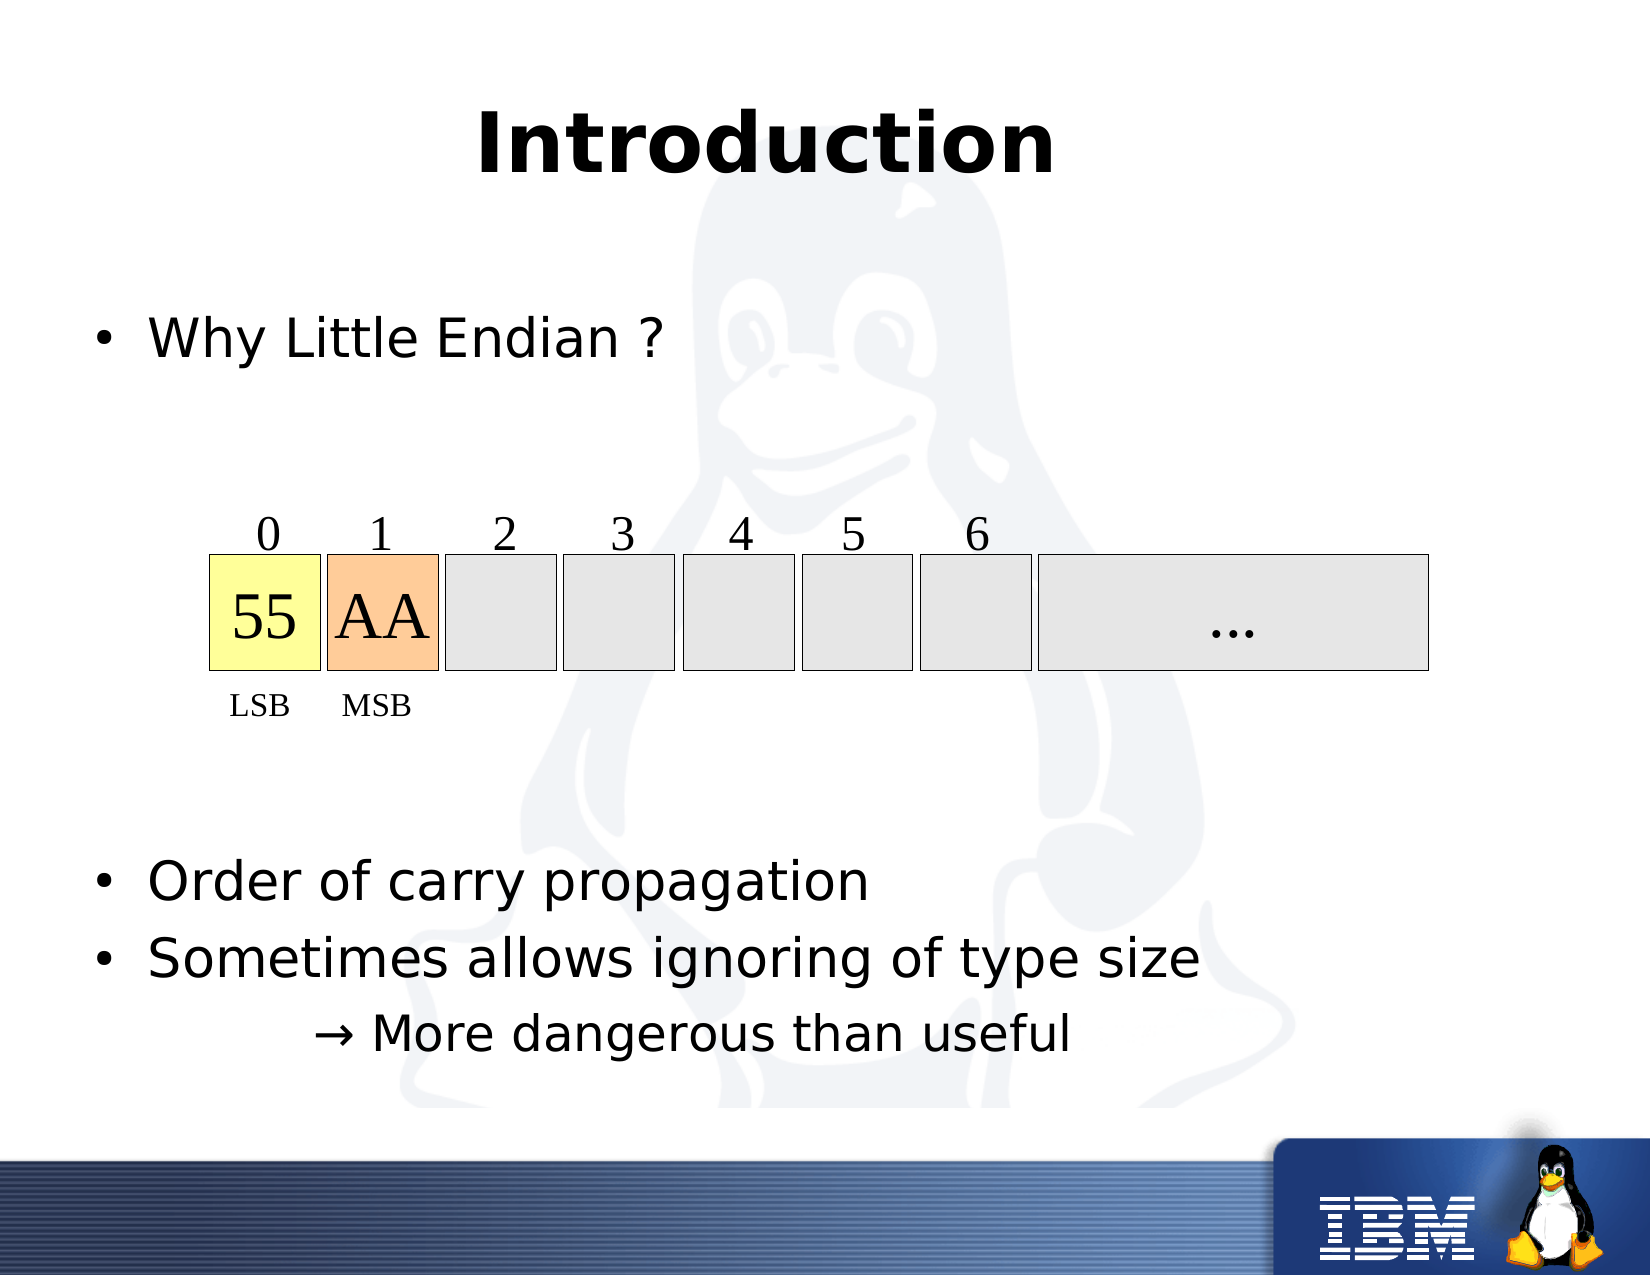

# Introduction
Why Little Endian ?
Order of carry propagation
Sometimes allows ignoring of type size
→ More dangerous than useful
0
1
2
3
4
5
6
...
55
AA
LSB
MSB